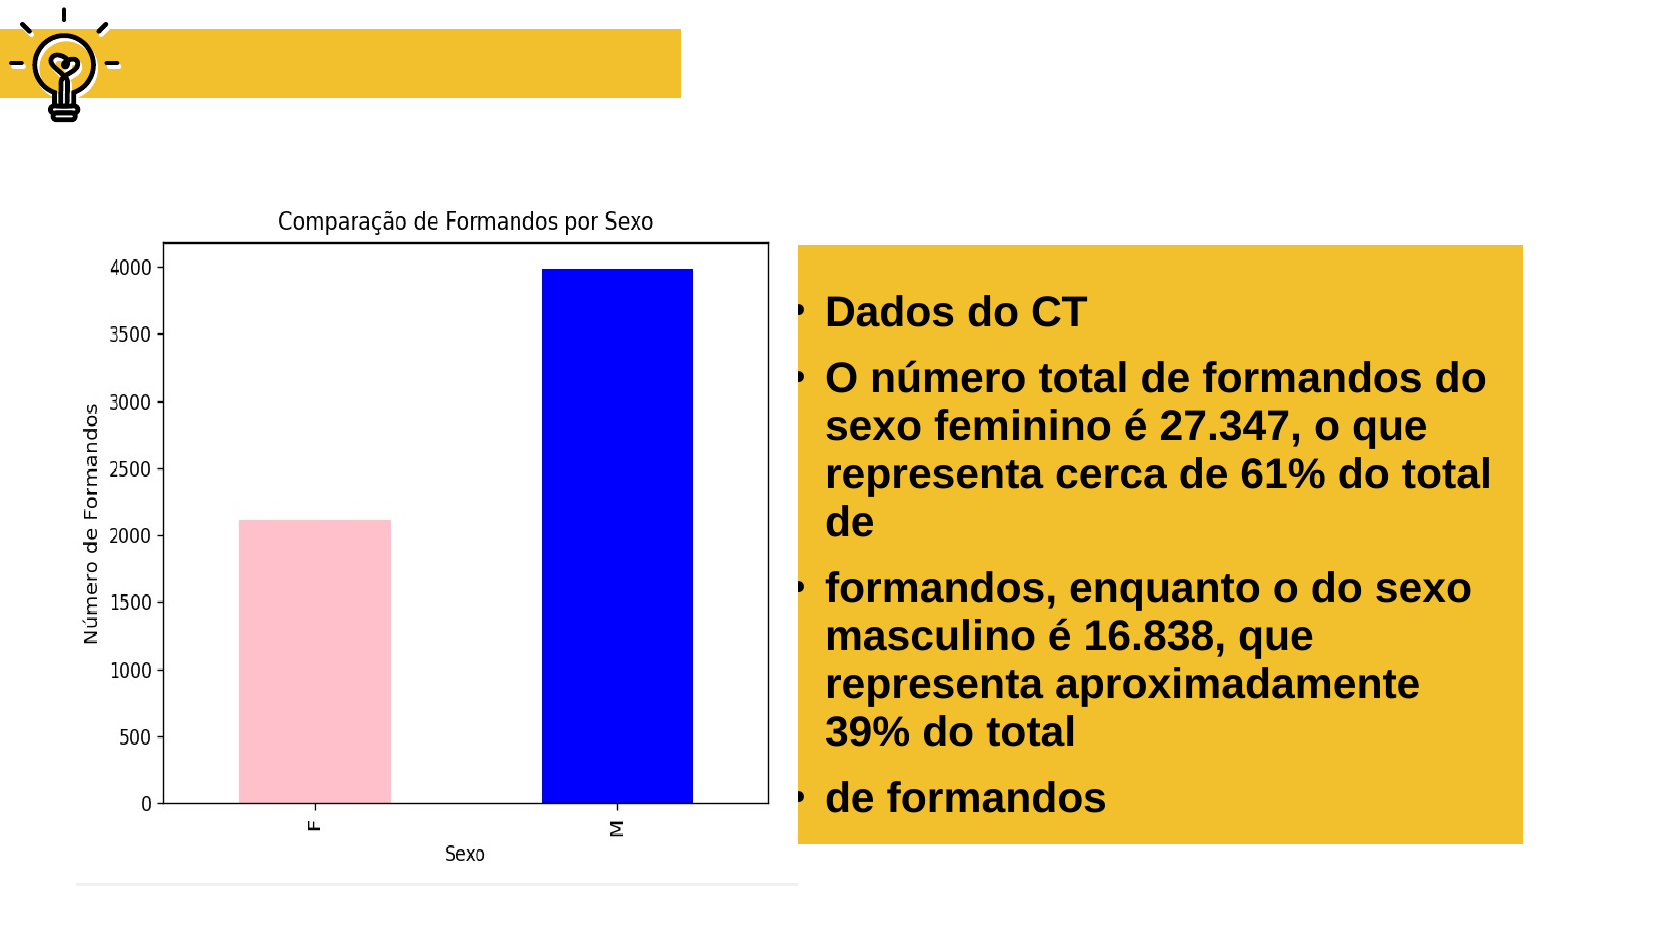

#
Dados do CT
O número total de formandos do sexo feminino é 27.347, o que representa cerca de 61% do total de
formandos, enquanto o do sexo masculino é 16.838, que representa aproximadamente 39% do total
de formandos